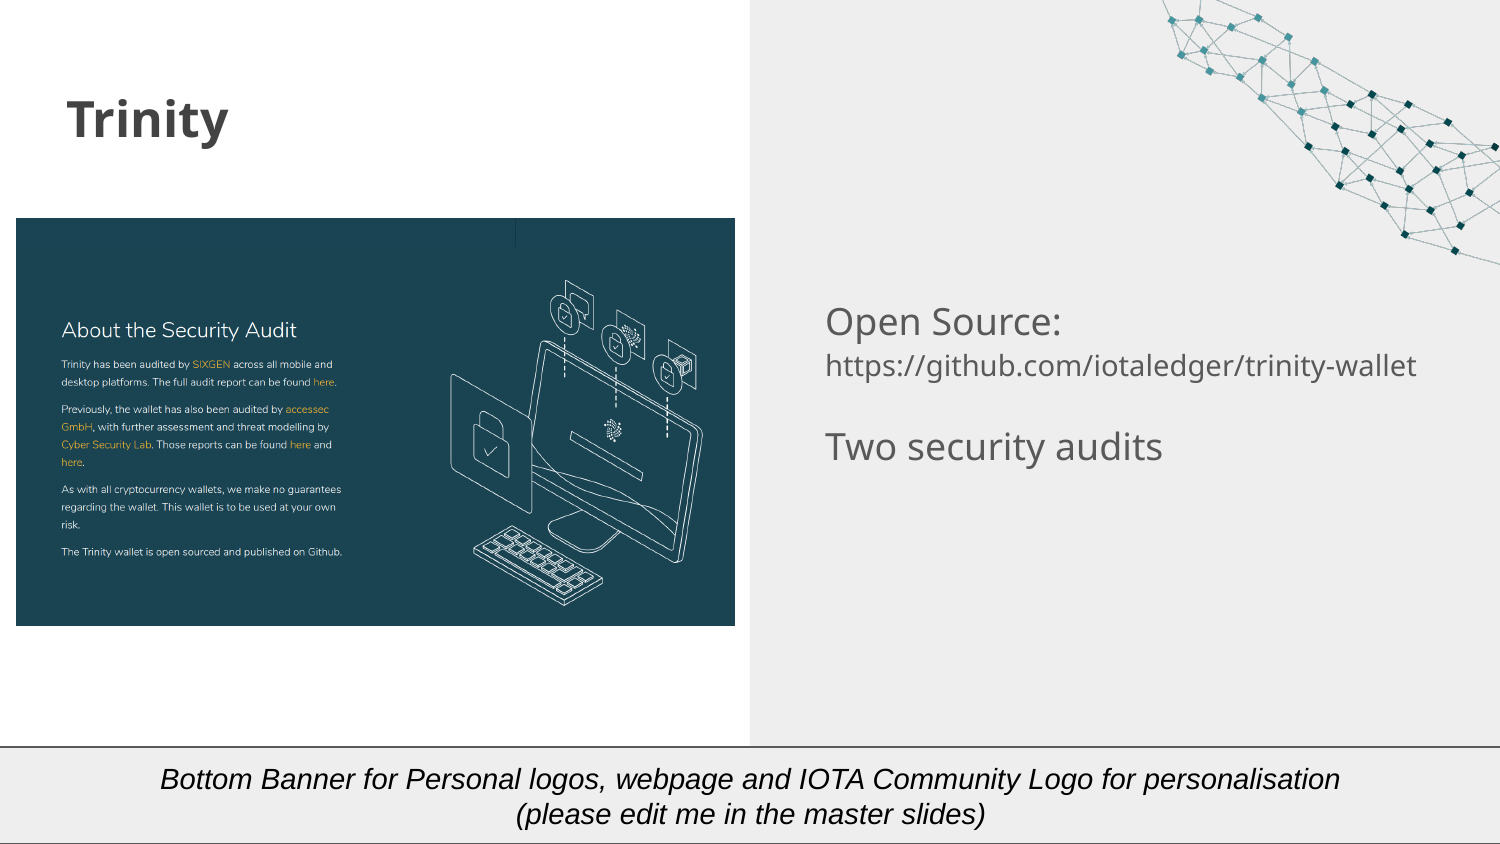

# Trinity
Open Source:
https://github.com/iotaledger/trinity-wallet
Two security audits